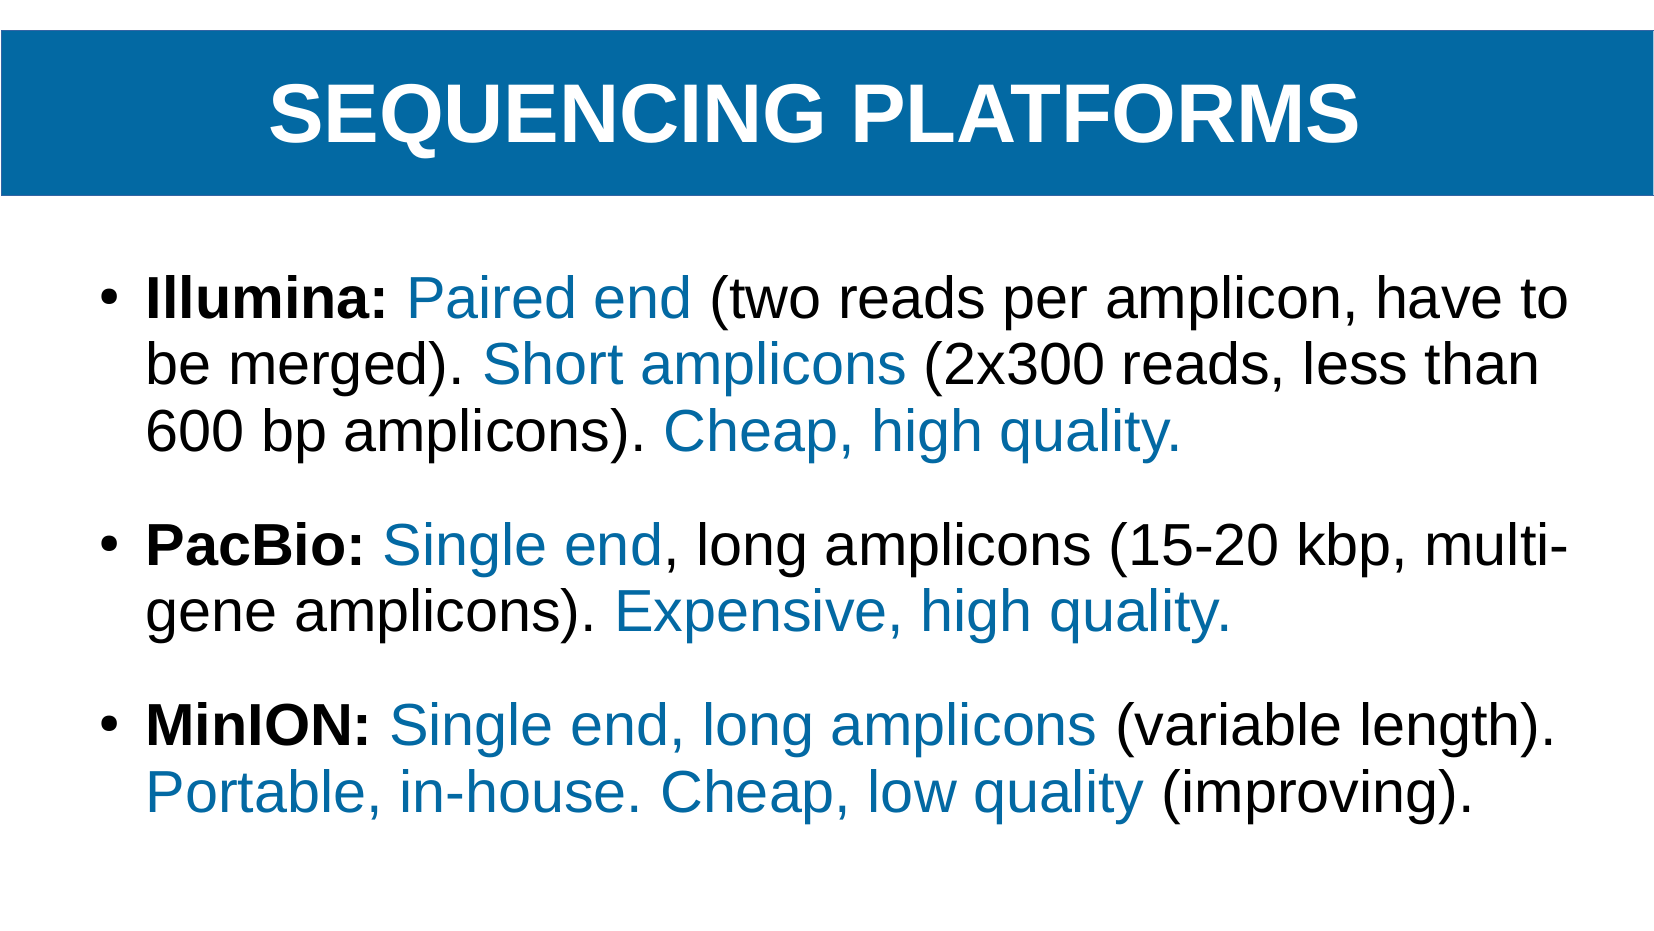

SEQUENCING PLATFORMS
# Illumina: Paired end (two reads per amplicon, have to be merged). Short amplicons (2x300 reads, less than 600 bp amplicons). Cheap, high quality.
PacBio: Single end, long amplicons (15-20 kbp, multi-gene amplicons). Expensive, high quality.
MinION: Single end, long amplicons (variable length). Portable, in-house. Cheap, low quality (improving).